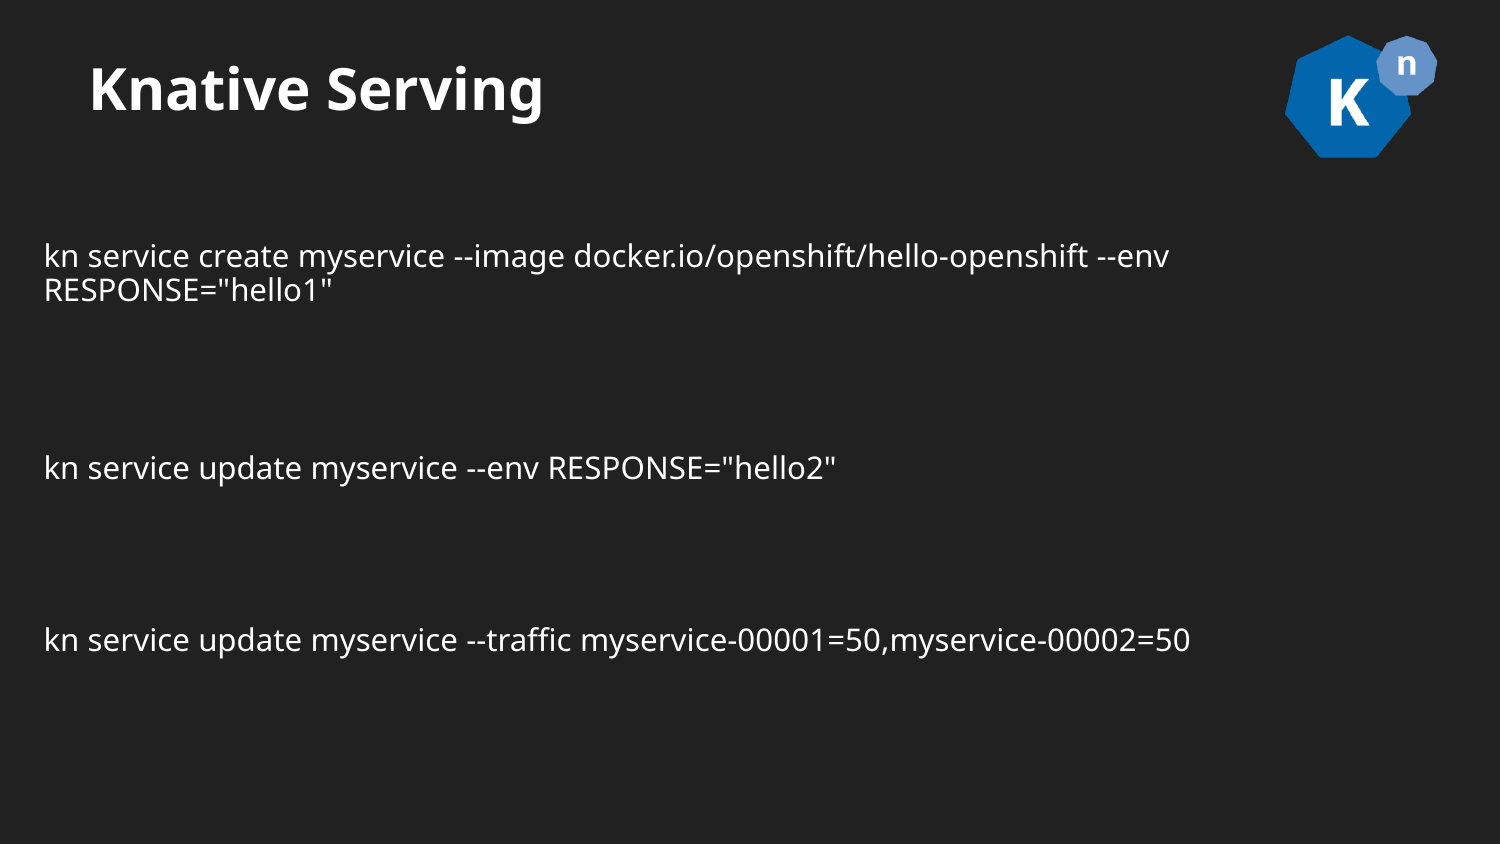

Knative Serving
#
kn service create myservice --image docker.io/openshift/hello-openshift --env RESPONSE="hello1"
kn service update myservice --env RESPONSE="hello2"
kn service update myservice --traffic myservice-00001=50,myservice-00002=50